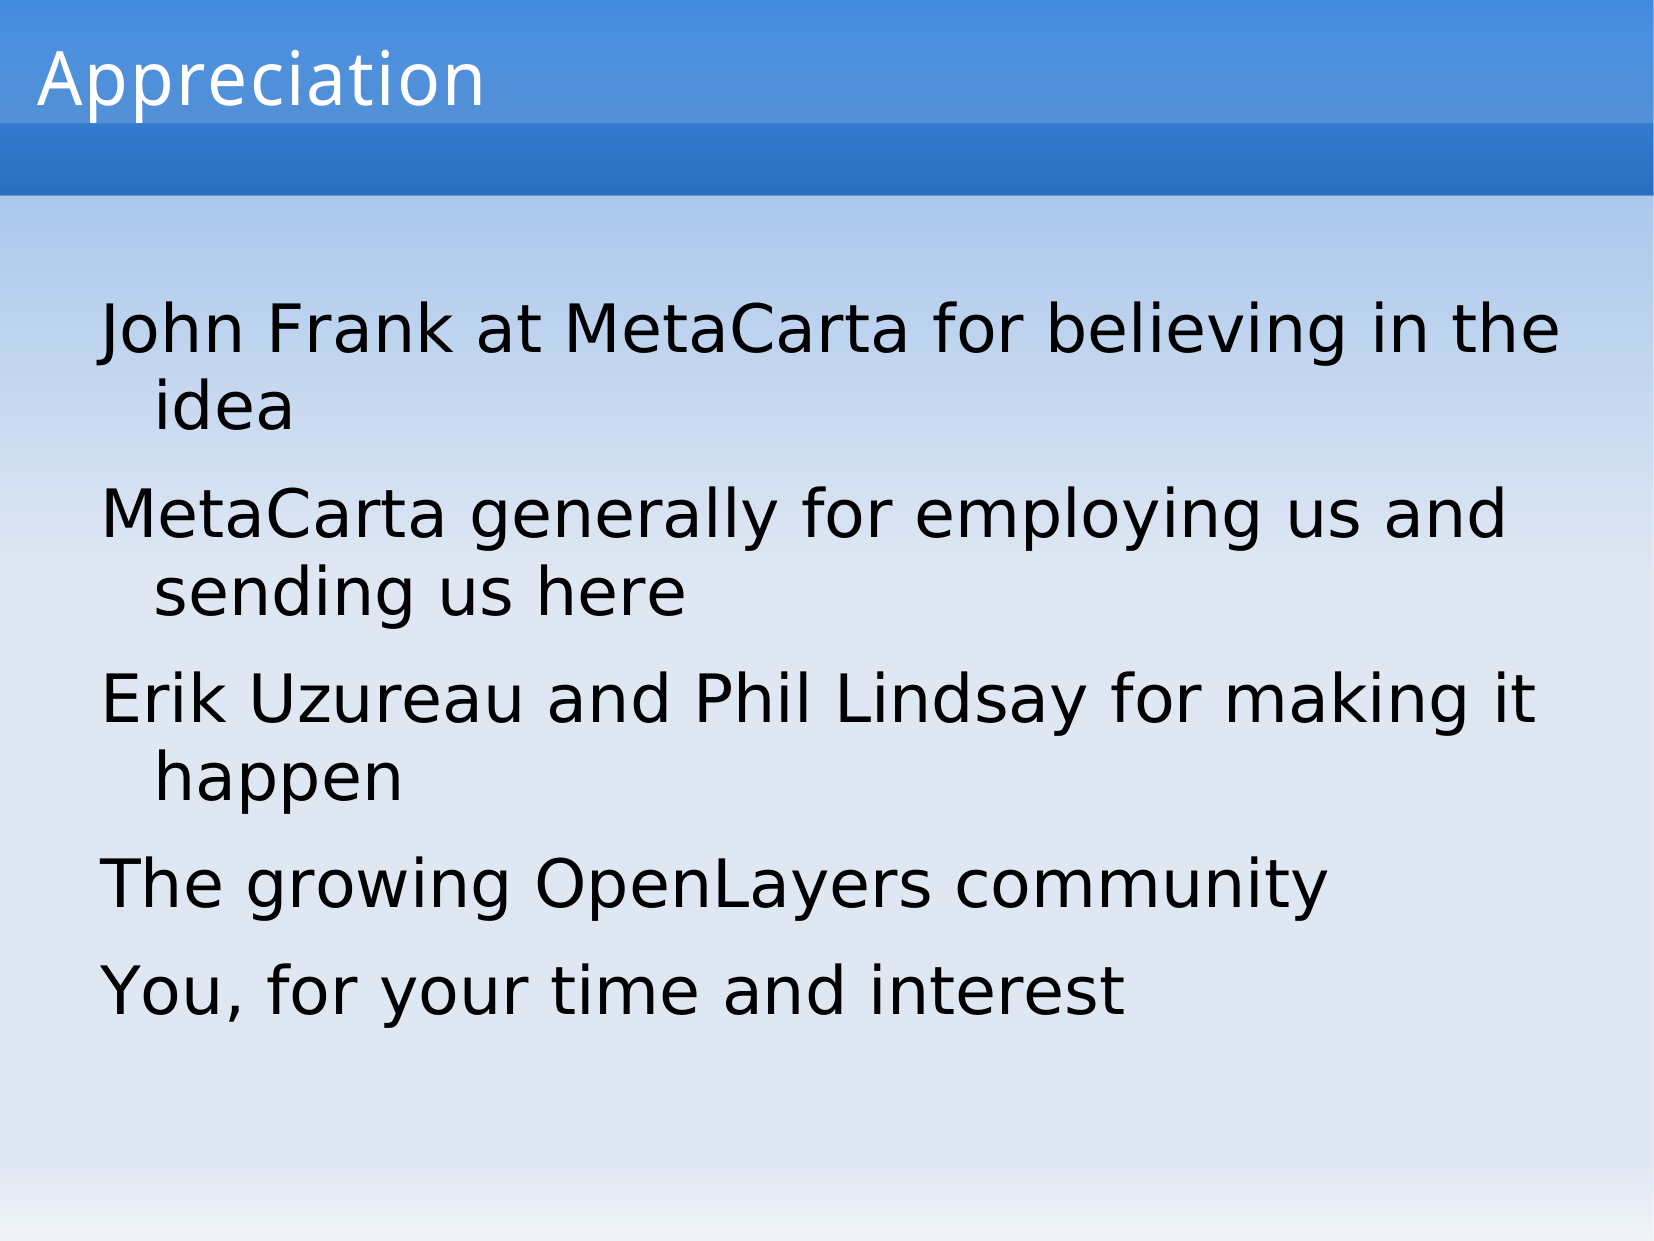

# Appreciation
John Frank at MetaCarta for believing in the idea
MetaCarta generally for employing us and sending us here
Erik Uzureau and Phil Lindsay for making it happen
The growing OpenLayers community
You, for your time and interest